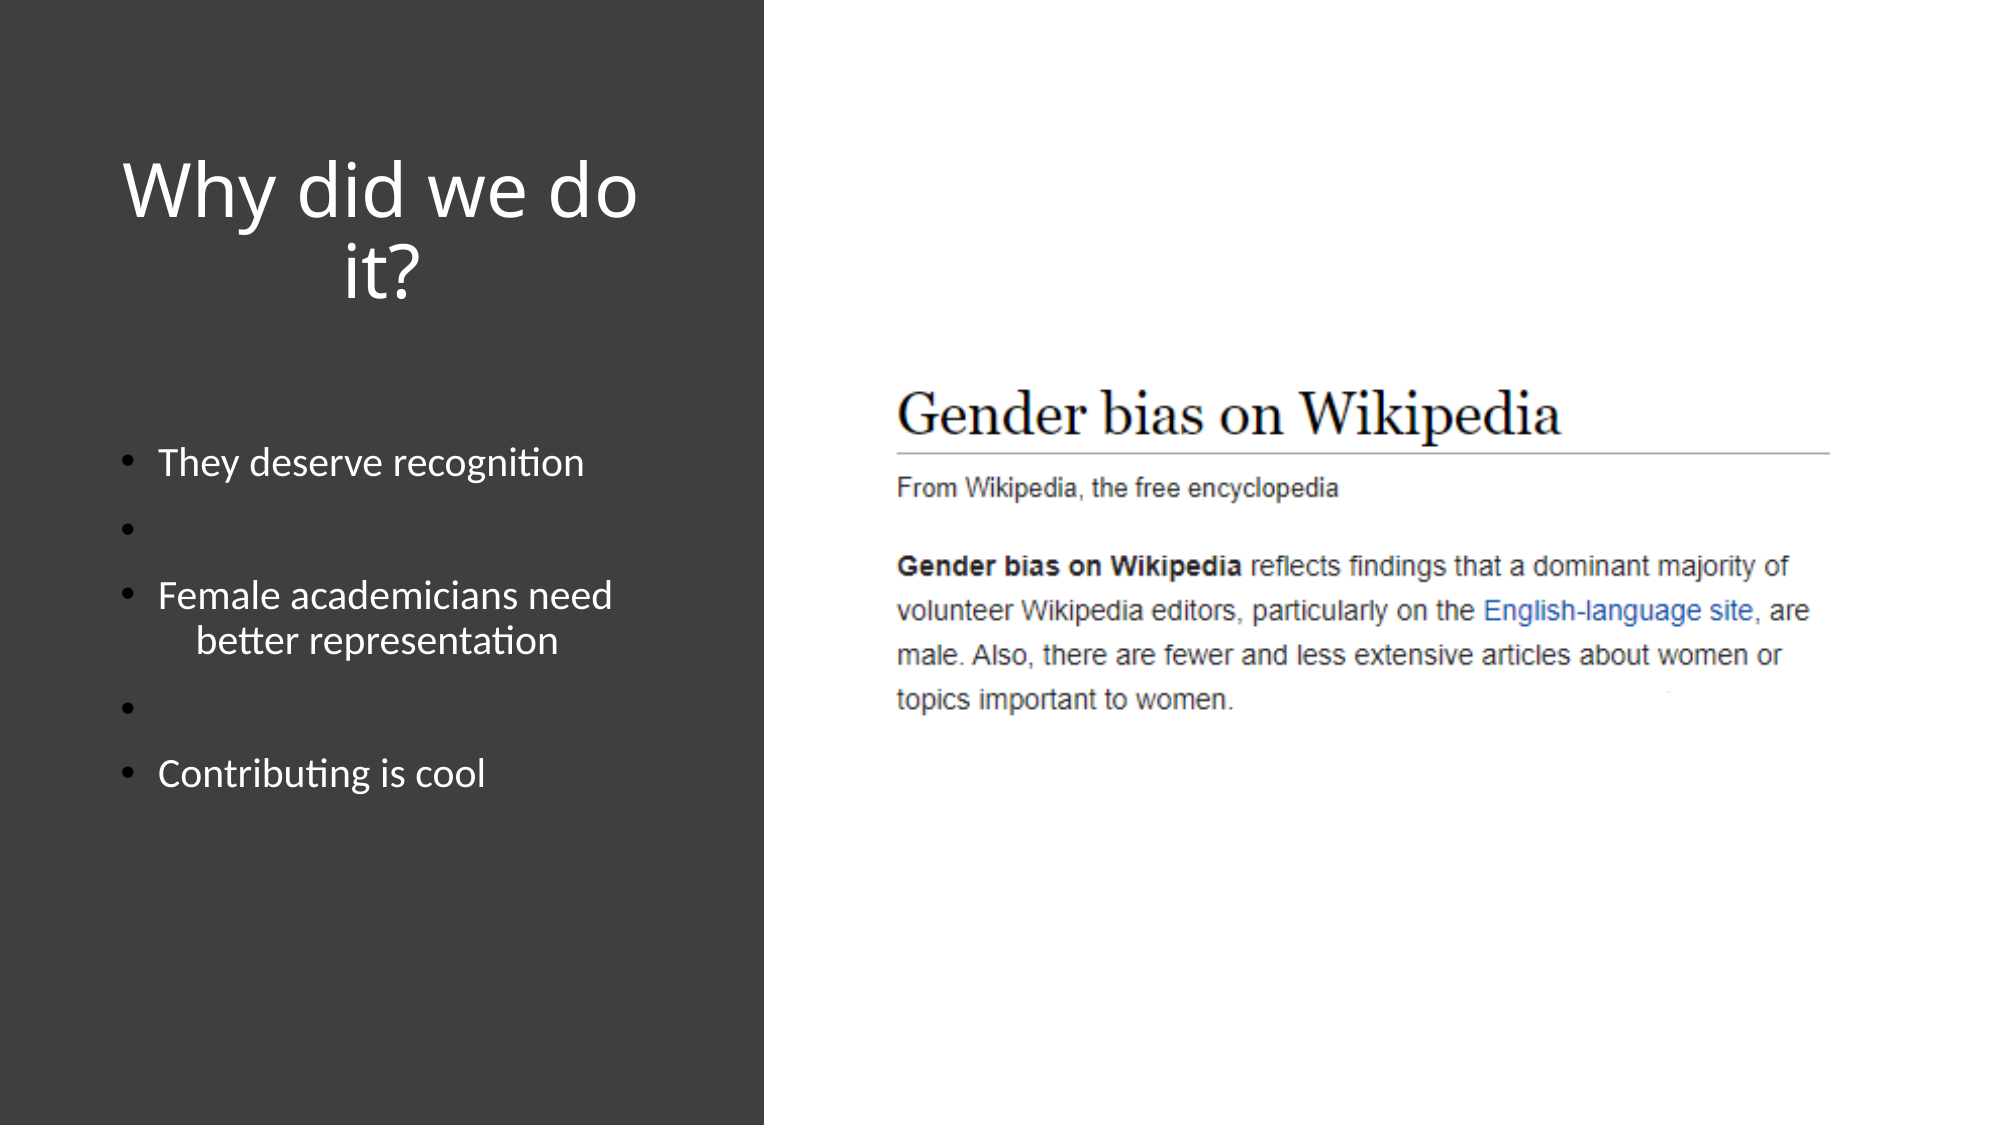

# Why did we do it?
They deserve recognition
Female academicians need better representation
Contributing is cool